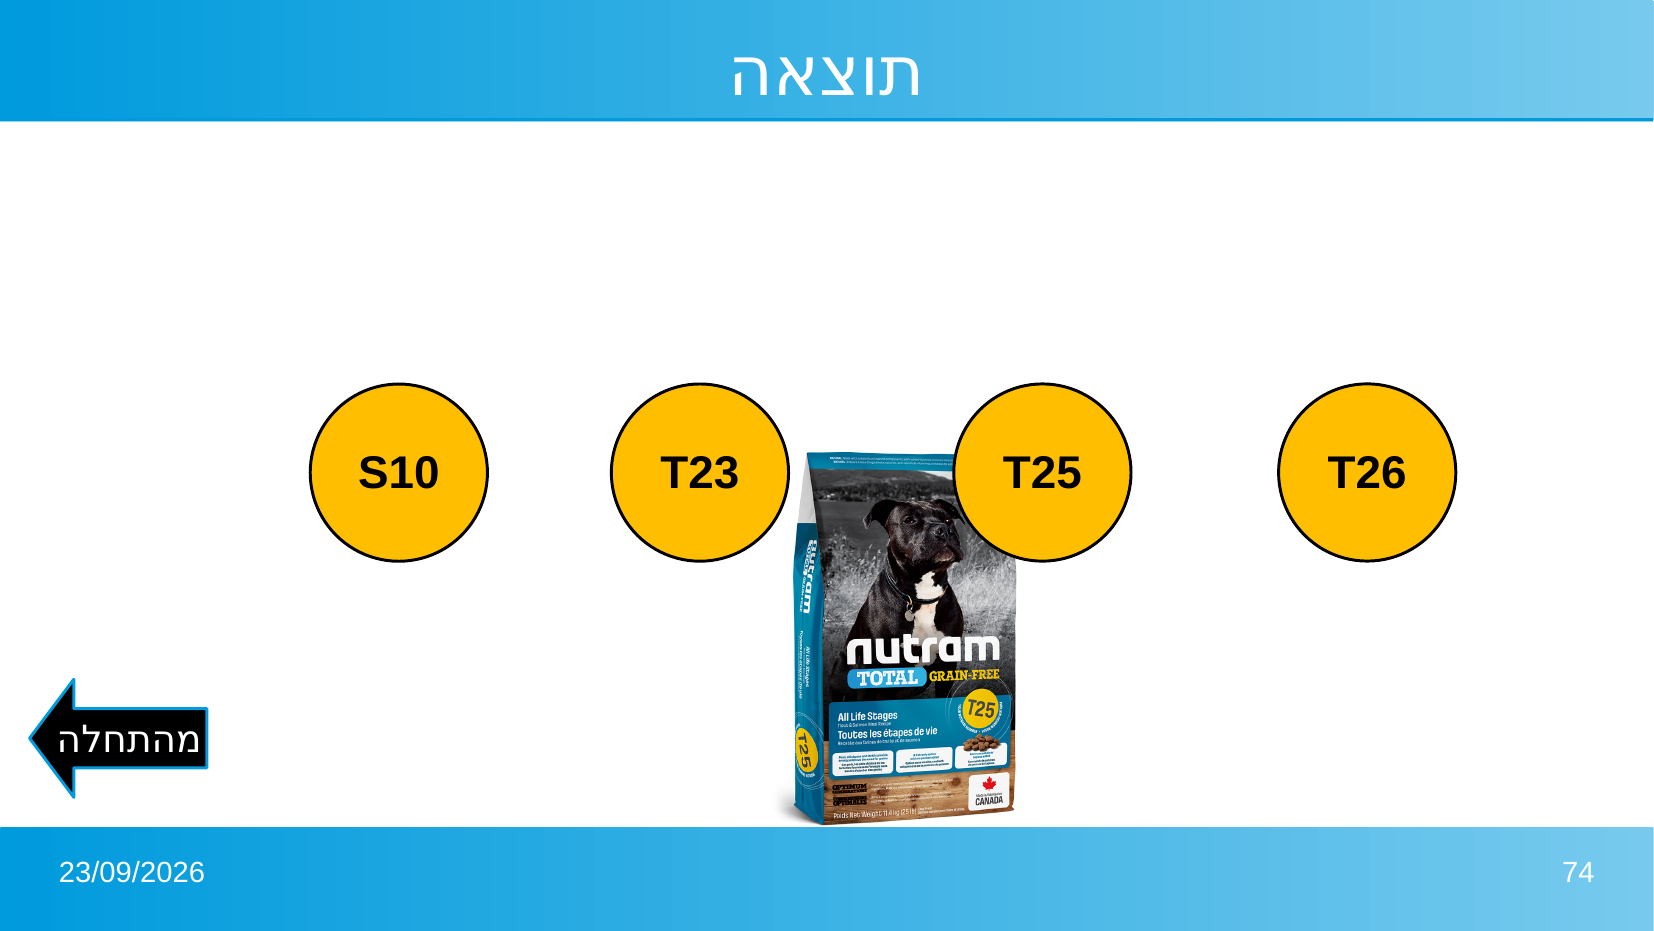

# תוצאה
T26
T25
T23
S10
מהתחלה
74